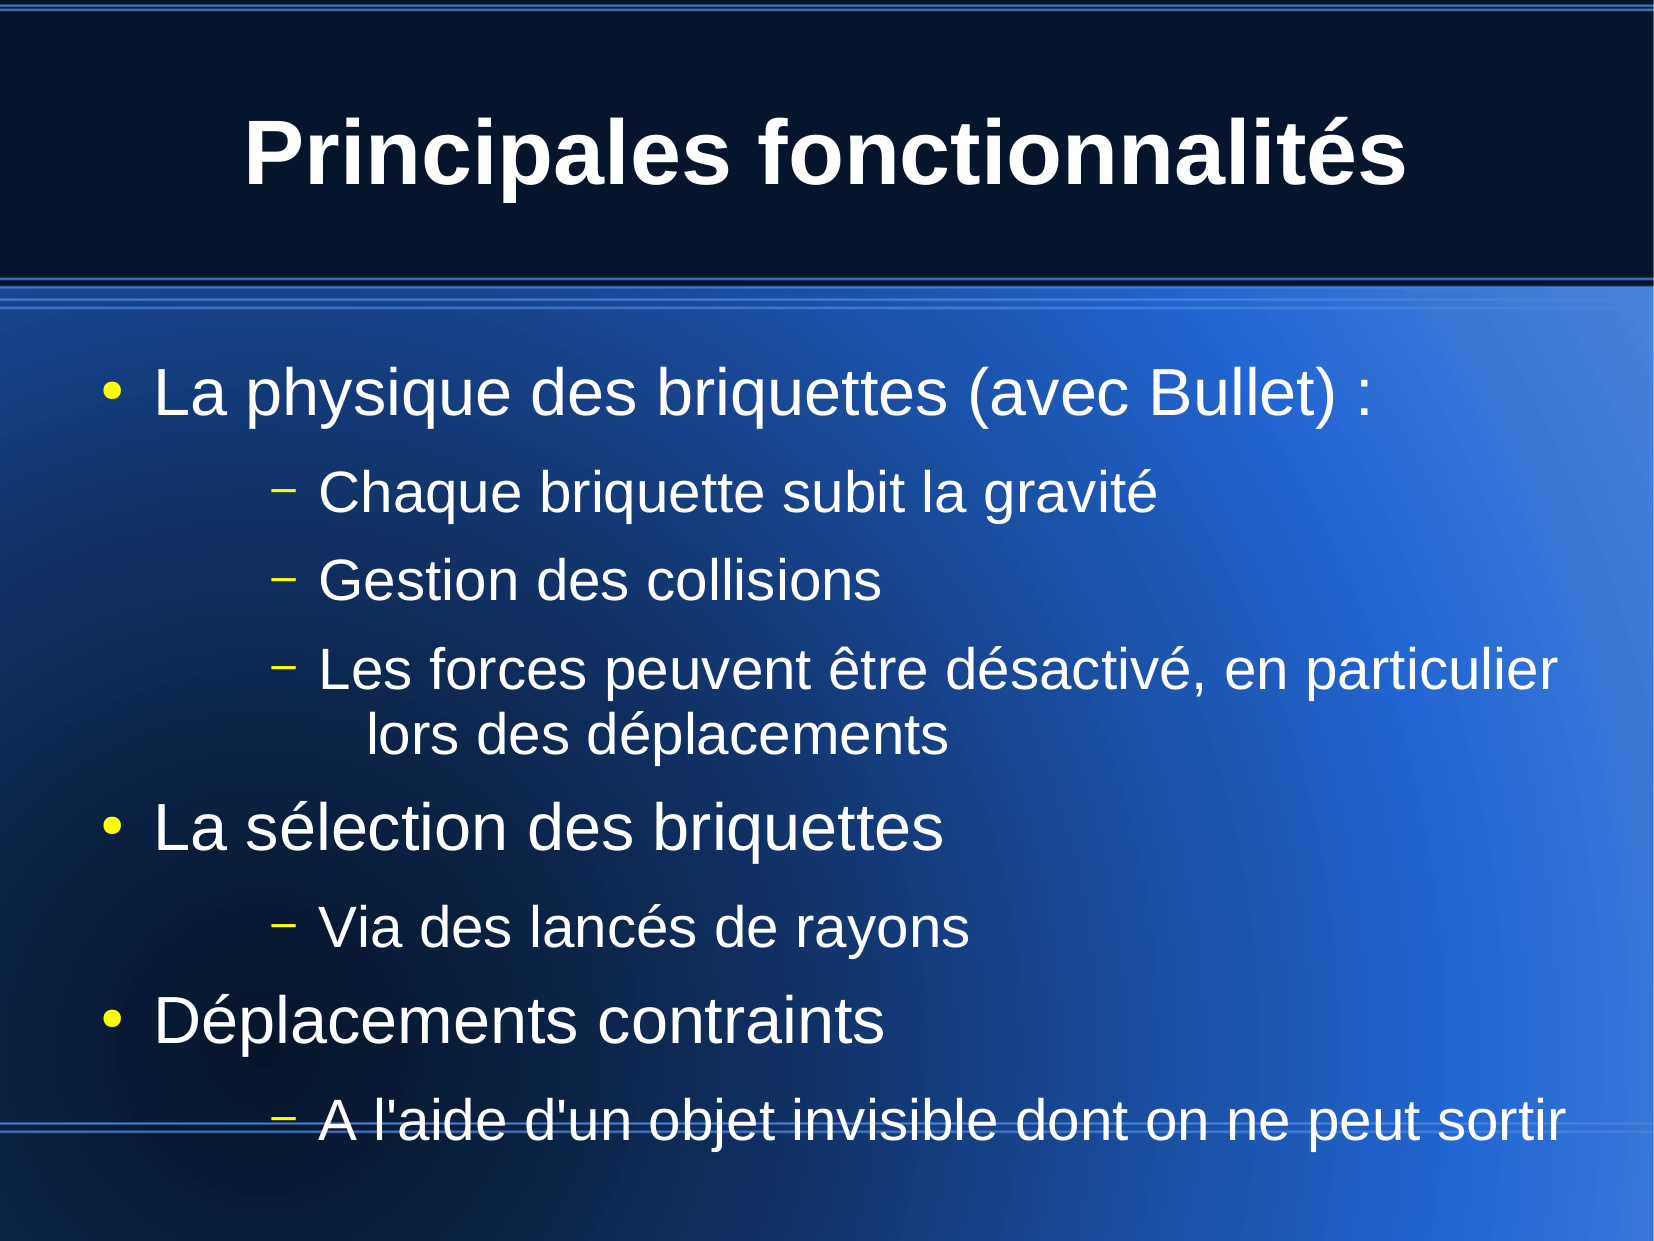

# Principales fonctionnalités
La physique des briquettes (avec Bullet) :
Chaque briquette subit la gravité
Gestion des collisions
Les forces peuvent être désactivé, en particulier lors des déplacements
La sélection des briquettes
Via des lancés de rayons
Déplacements contraints
A l'aide d'un objet invisible dont on ne peut sortir